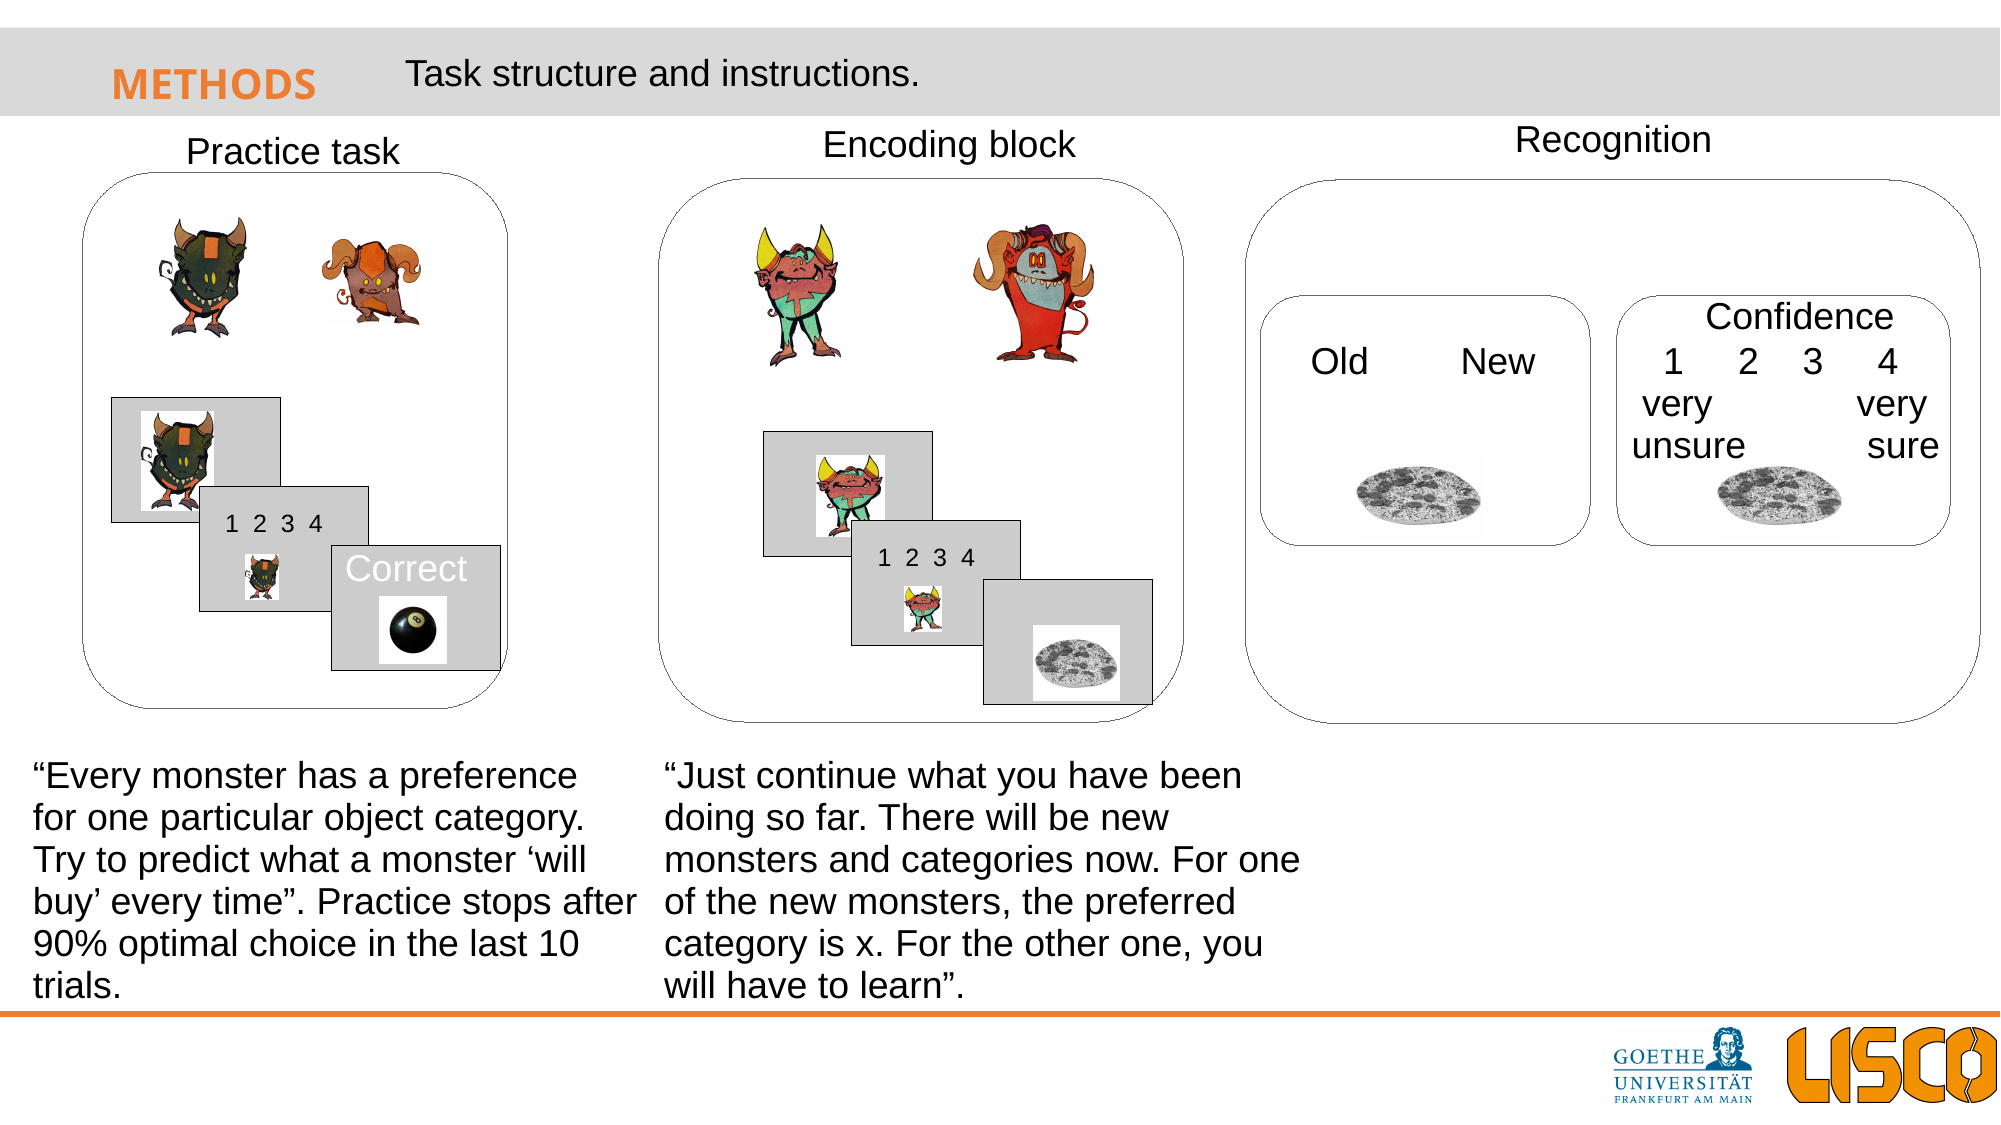

Task structure and instructions.
METHODS
 Recognition
Encoding block
 Practice task
 Confidence
 1	 2	 3	 4
 very		very
unsure		 sure
Old 	New
 1 2 3 4
 1 2 3 4
Correct
“Just continue what you have been doing so far. There will be new monsters and categories now. For one of the new monsters, the preferred category is x. For the other one, you will have to learn”.
“Every monster has a preference
for one particular object category.
Try to predict what a monster ‘will buy’ every time”. Practice stops after 90% optimal choice in the last 10 trials.